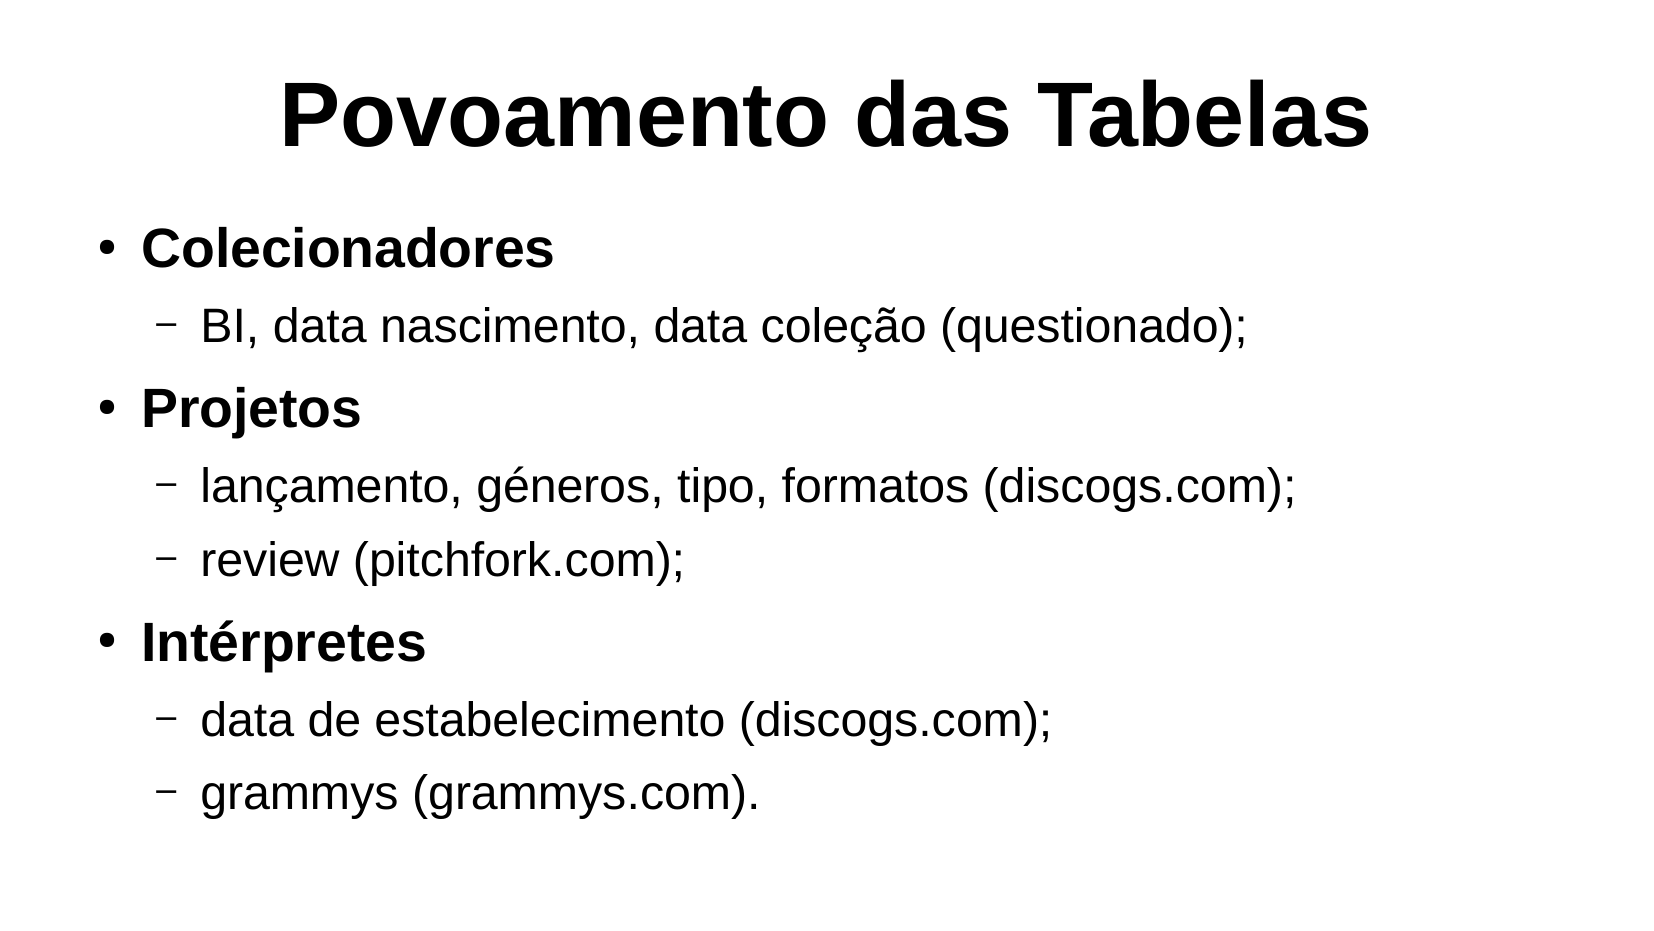

# Povoamento das Tabelas
Colecionadores
BI, data nascimento, data coleção (questionado);
Projetos
lançamento, géneros, tipo, formatos (discogs.com);
review (pitchfork.com);
Intérpretes
data de estabelecimento (discogs.com);
grammys (grammys.com).